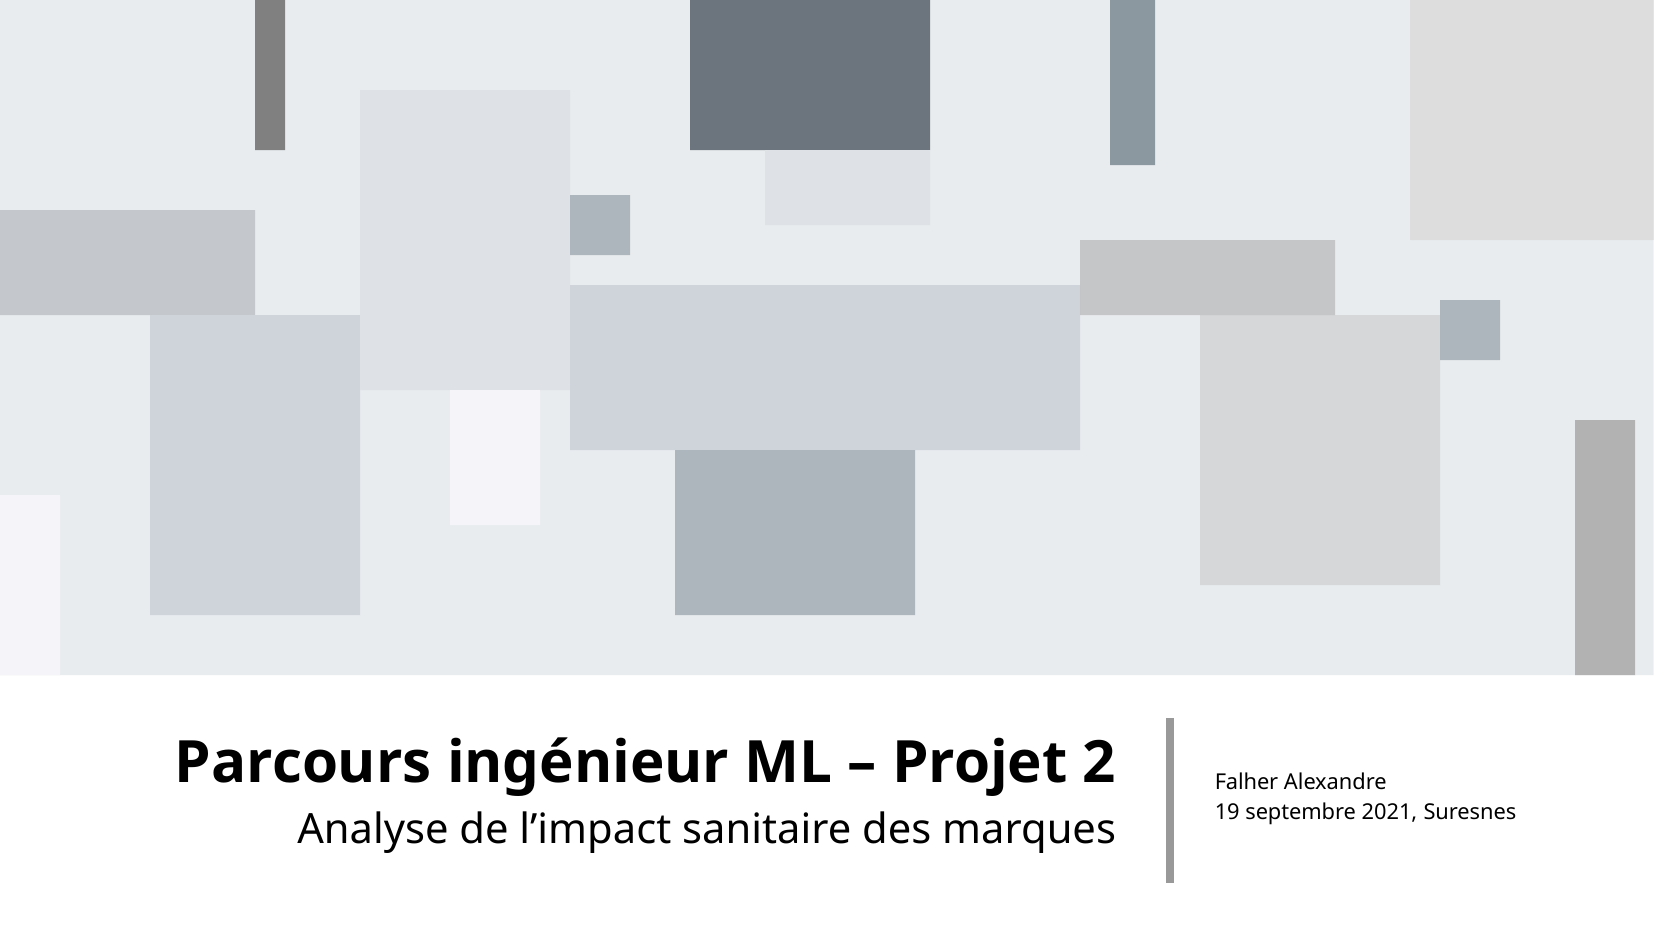

Parcours ingénieur ML – Projet 2
Analyse de l’impact sanitaire des marques
Falher Alexandre
19 septembre 2021, Suresnes